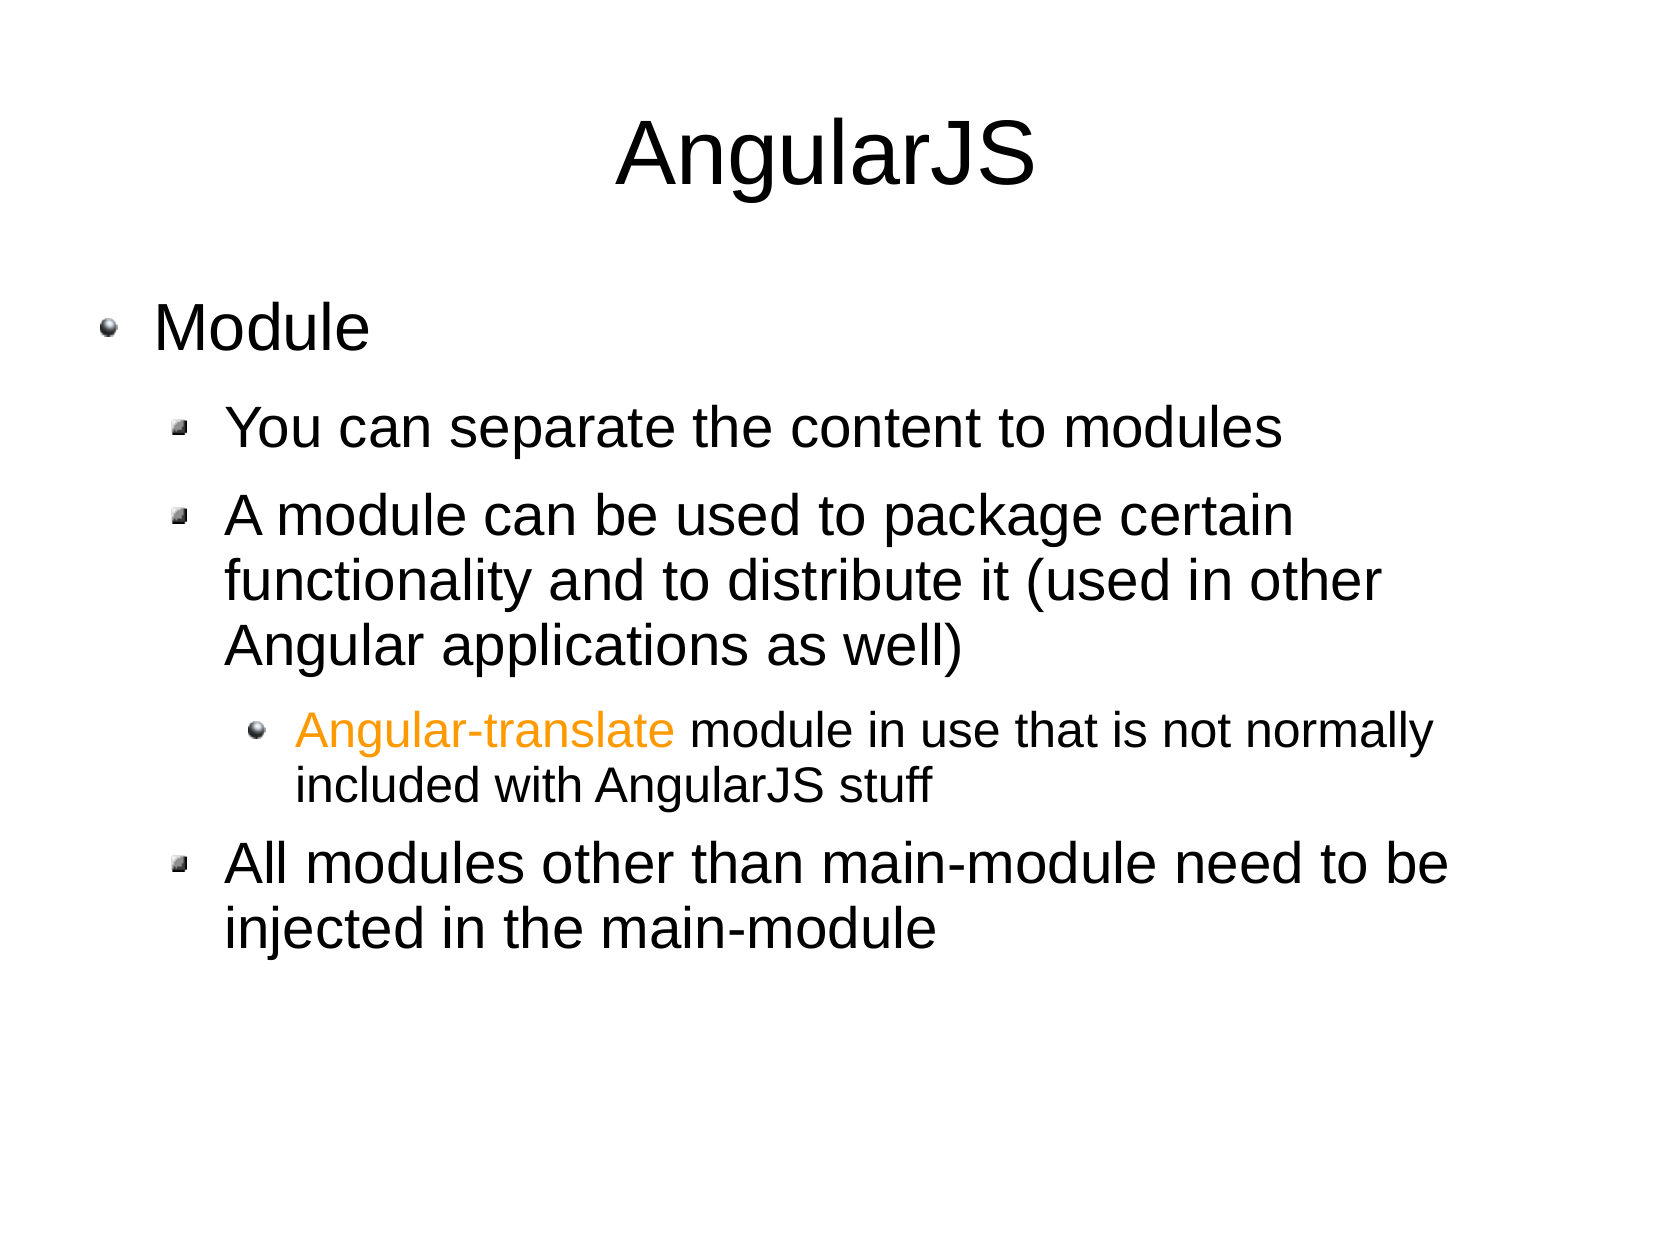

# AngularJS
Module
You can separate the content to modules
A module can be used to package certain functionality and to distribute it (used in other Angular applications as well)
Angular-translate module in use that is not normally included with AngularJS stuff
All modules other than main-module need to be injected in the main-module